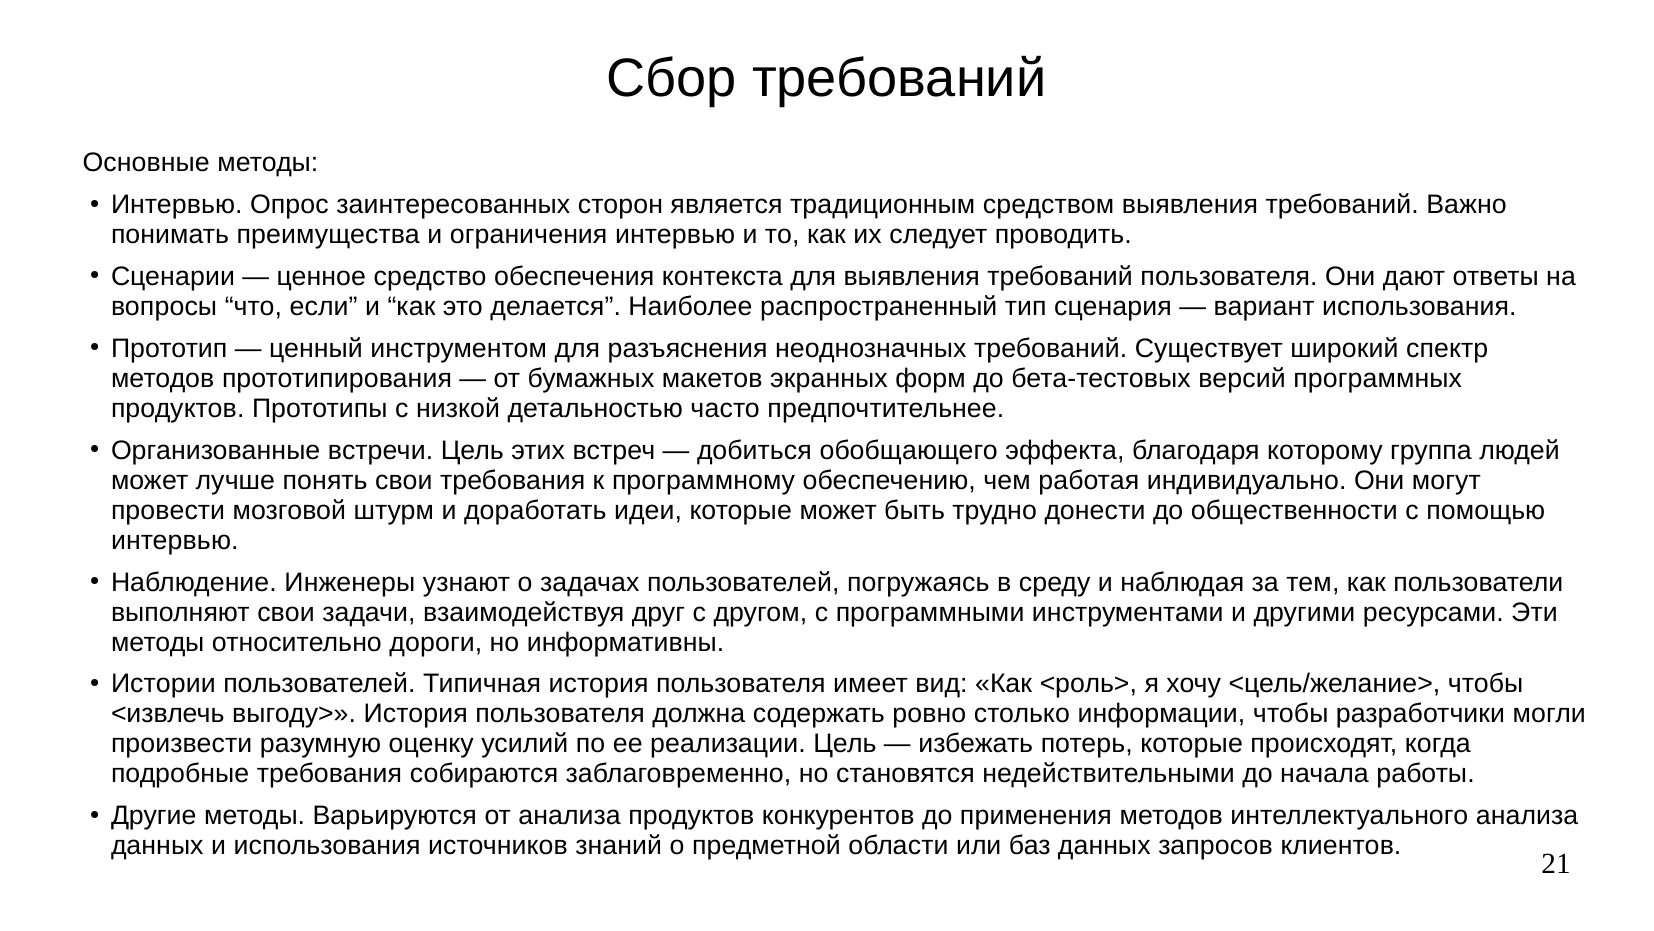

# Сбор требований
Основные методы:
Интервью. Опрос заинтересованных сторон является традиционным средством выявления требований. Важно понимать преимущества и ограничения интервью и то, как их следует проводить.
Сценарии — ценное средство обеспечения контекста для выявления требований пользователя. Они дают ответы на вопросы “что, если” и “как это делается”. Наиболее распространенный тип сценария — вариант использования.
Прототип — ценный инструментом для разъяснения неоднозначных требований. Существует широкий спектр методов прототипирования — от бумажных макетов экранных форм до бета-тестовых версий программных продуктов. Прототипы с низкой детальностью часто предпочтительнее.
Организованные встречи. Цель этих встреч — добиться обобщающего эффекта, благодаря которому группа людей может лучше понять свои требования к программному обеспечению, чем работая индивидуально. Они могут провести мозговой штурм и доработать идеи, которые может быть трудно донести до общественности с помощью интервью.
Наблюдение. Инженеры узнают о задачах пользователей, погружаясь в среду и наблюдая за тем, как пользователи выполняют свои задачи, взаимодействуя друг с другом, с программными инструментами и другими ресурсами. Эти методы относительно дороги, но информативны.
Истории пользователей. Типичная история пользователя имеет вид: «Как <роль>, я хочу <цель/желание>, чтобы <извлечь выгоду>». История пользователя должна содержать ровно столько информации, чтобы разработчики могли произвести разумную оценку усилий по ее реализации. Цель — избежать потерь, которые происходят, когда подробные требования собираются заблаговременно, но становятся недействительными до начала работы.
Другие методы. Варьируются от анализа продуктов конкурентов до применения методов интеллектуального анализа данных и использования источников знаний о предметной области или баз данных запросов клиентов.
21